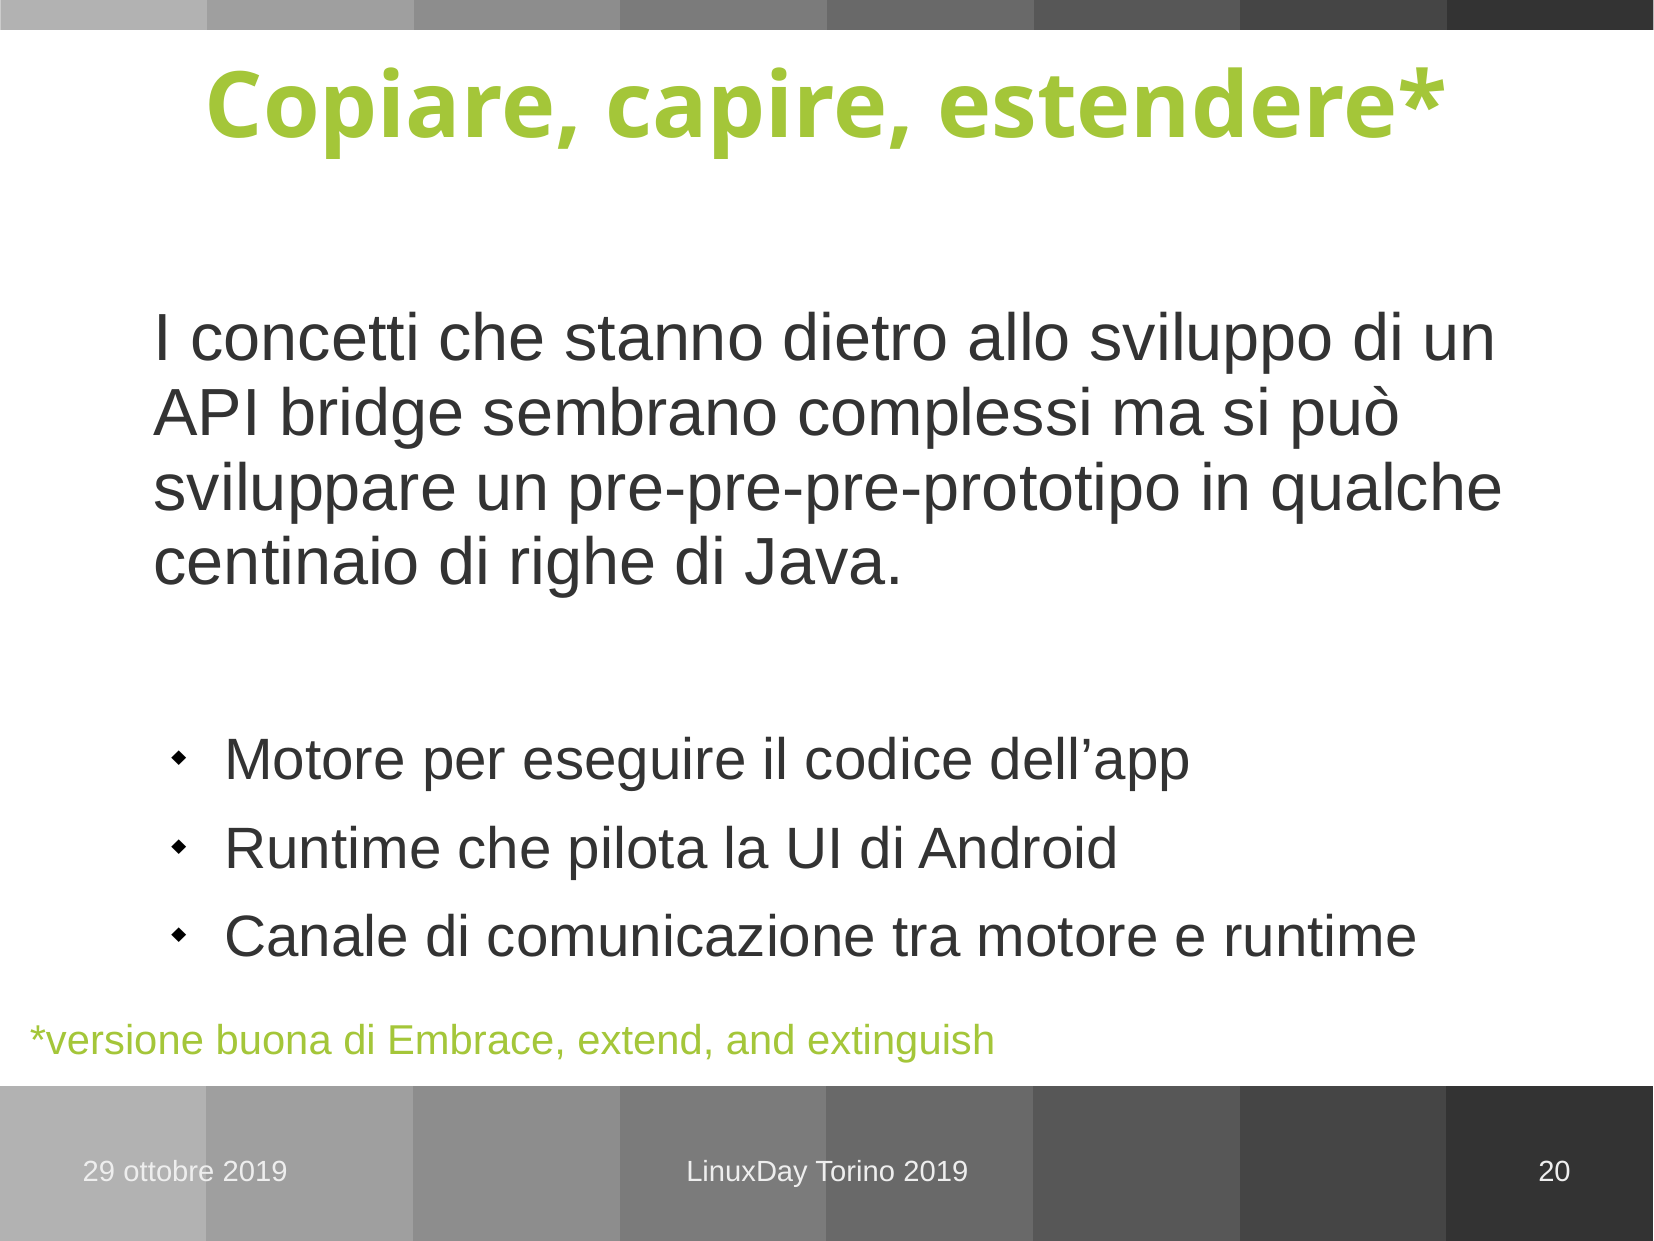

# Copiare, capire, estendere*
I concetti che stanno dietro allo sviluppo di un API bridge sembrano complessi ma si può sviluppare un pre-pre-pre-prototipo in qualche centinaio di righe di Java.
Motore per eseguire il codice dell’app
Runtime che pilota la UI di Android
Canale di comunicazione tra motore e runtime
*versione buona di Embrace, extend, and extinguish
29 ottobre 2019
LinuxDay Torino 2019
20